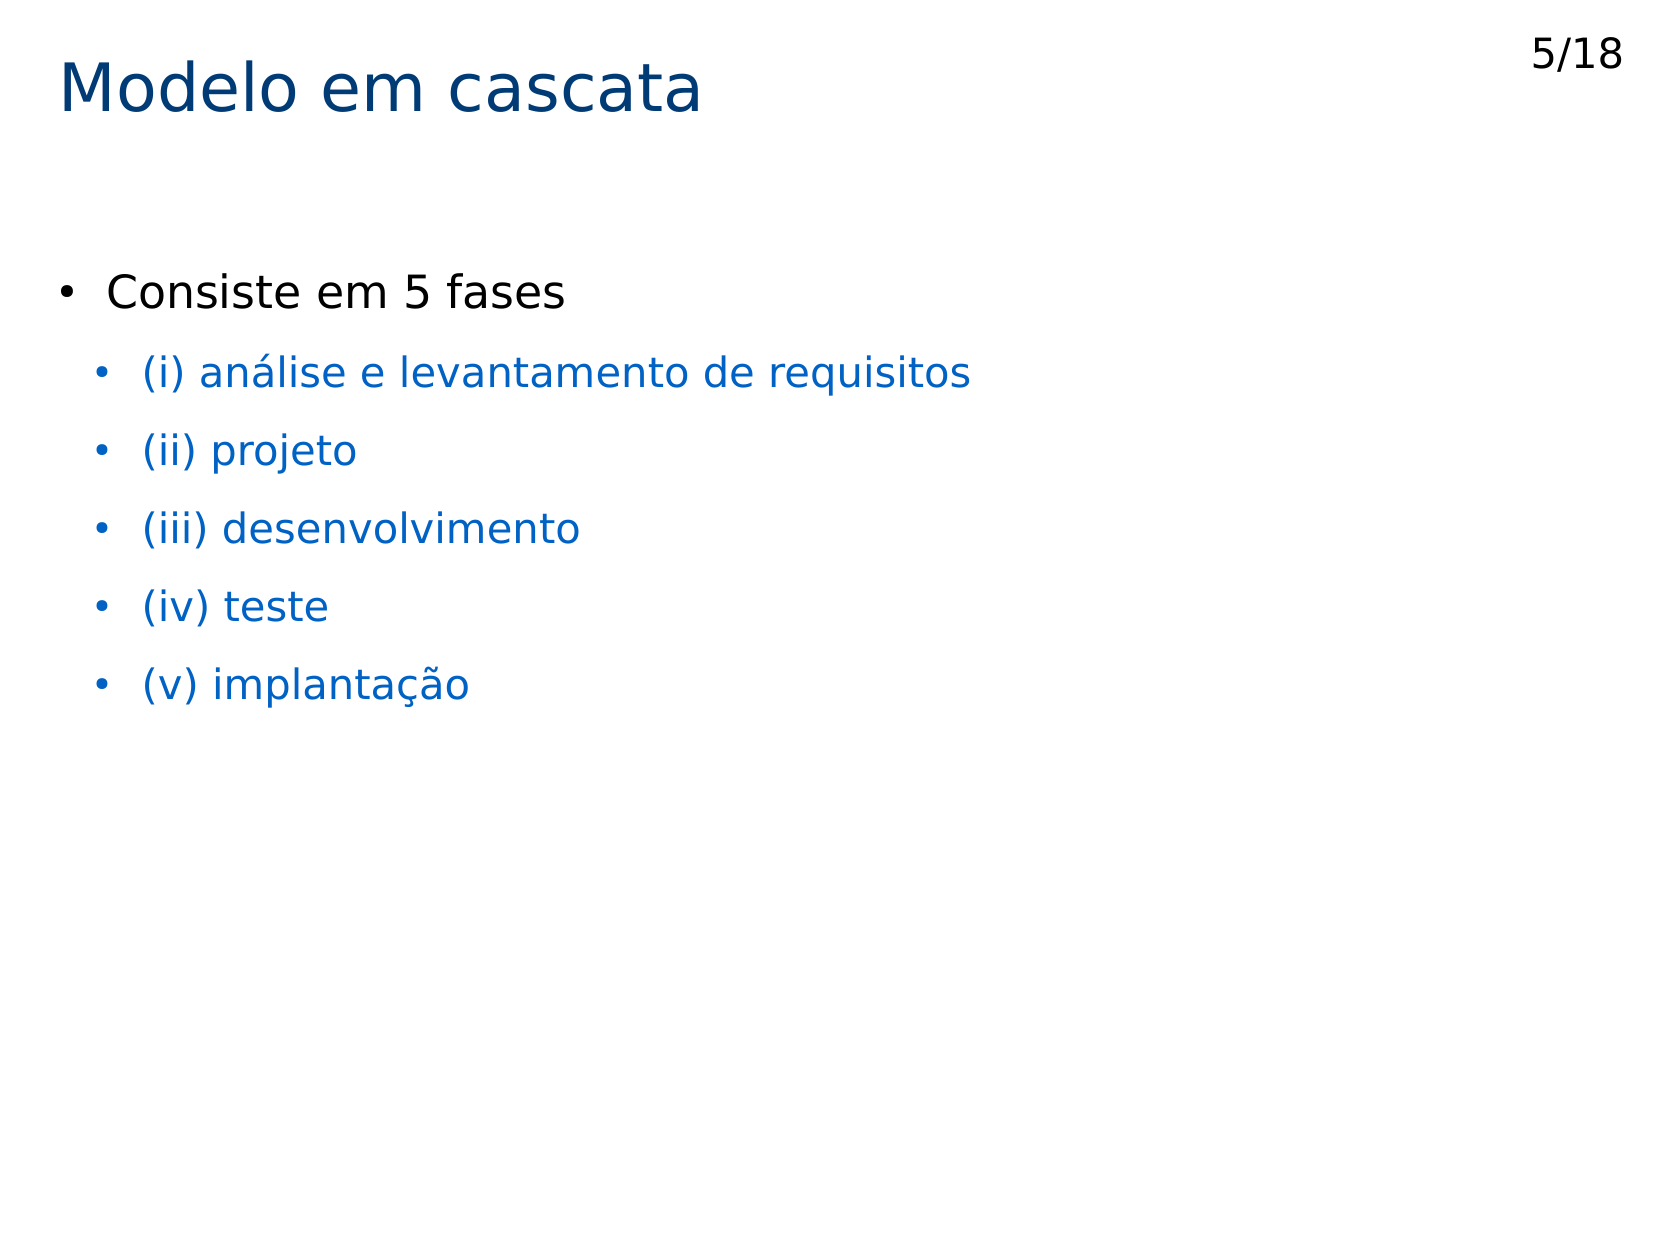

# Modelo em cascata
5
Consiste em 5 fases
(i) análise e levantamento de requisitos
(ii) projeto
(iii) desenvolvimento
(iv) teste
(v) implantação